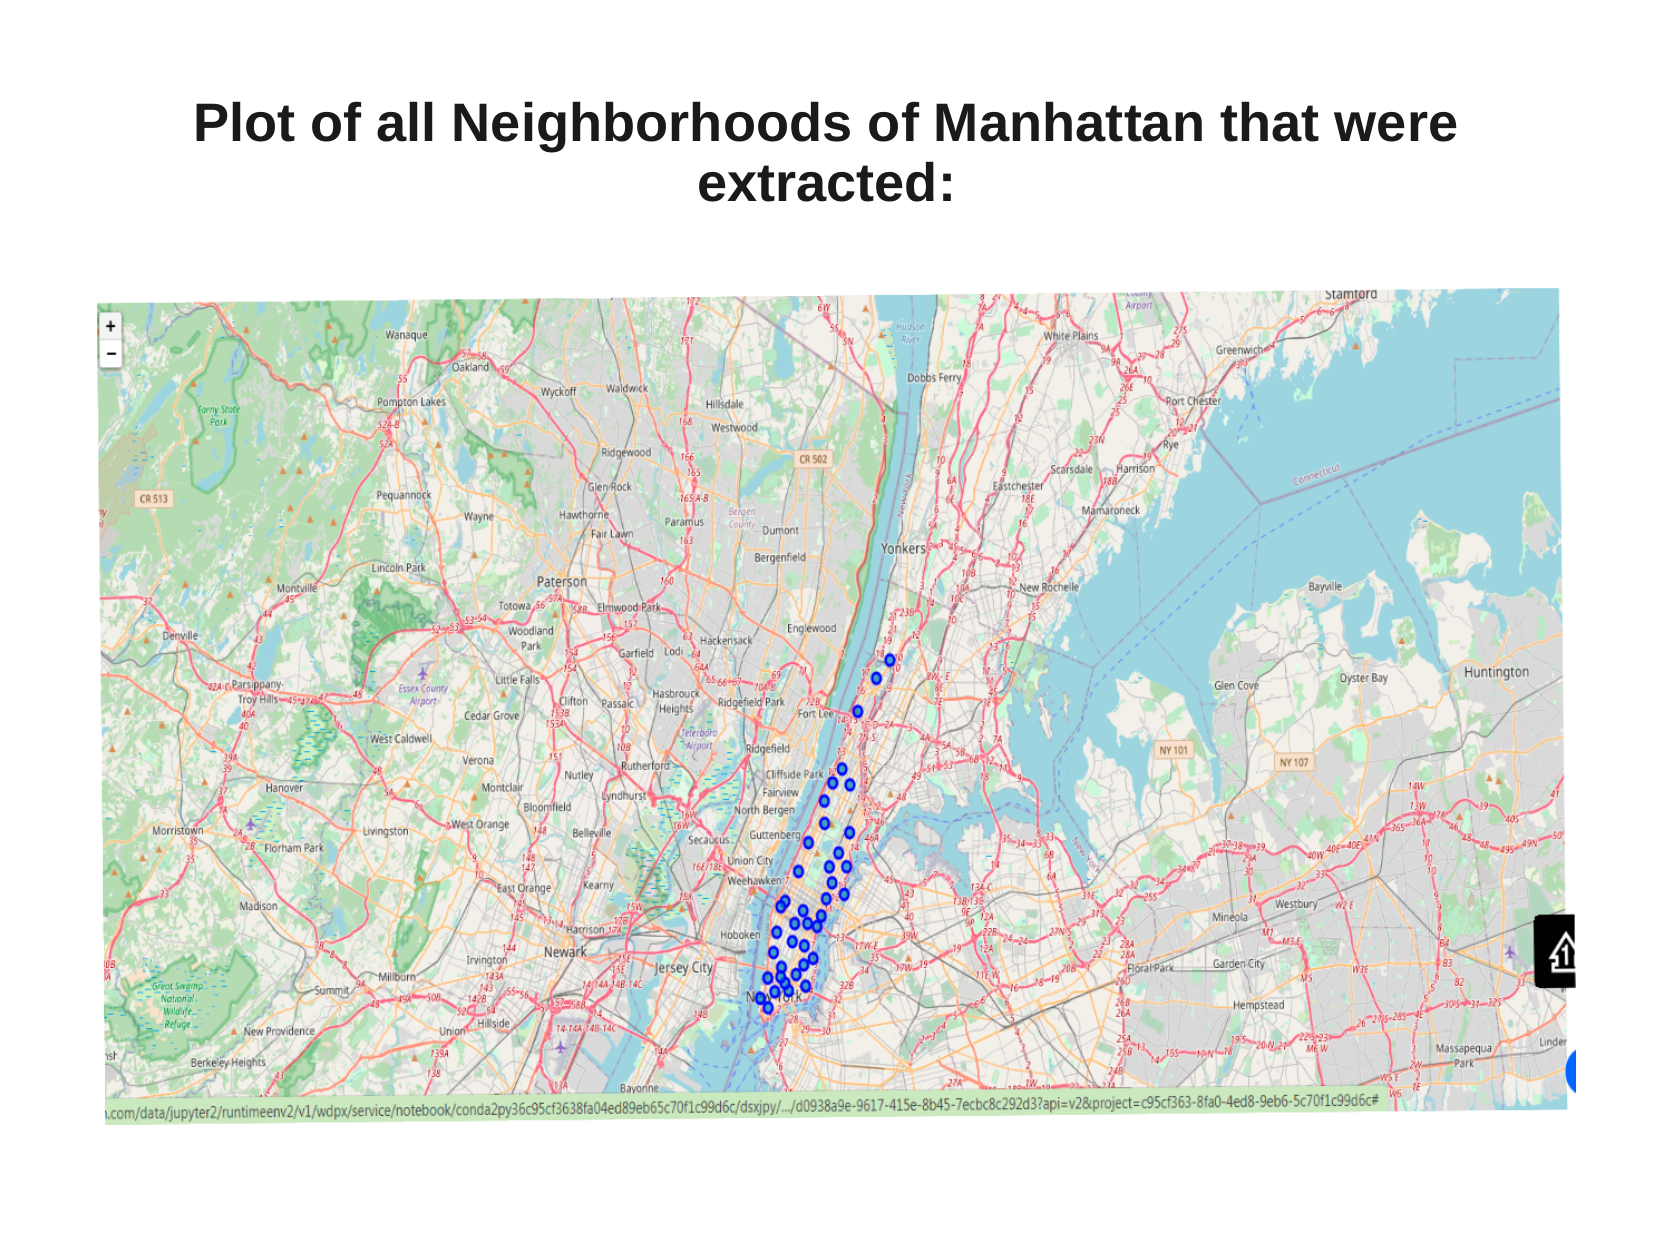

# Plot of all Neighborhoods of Manhattan that were extracted: